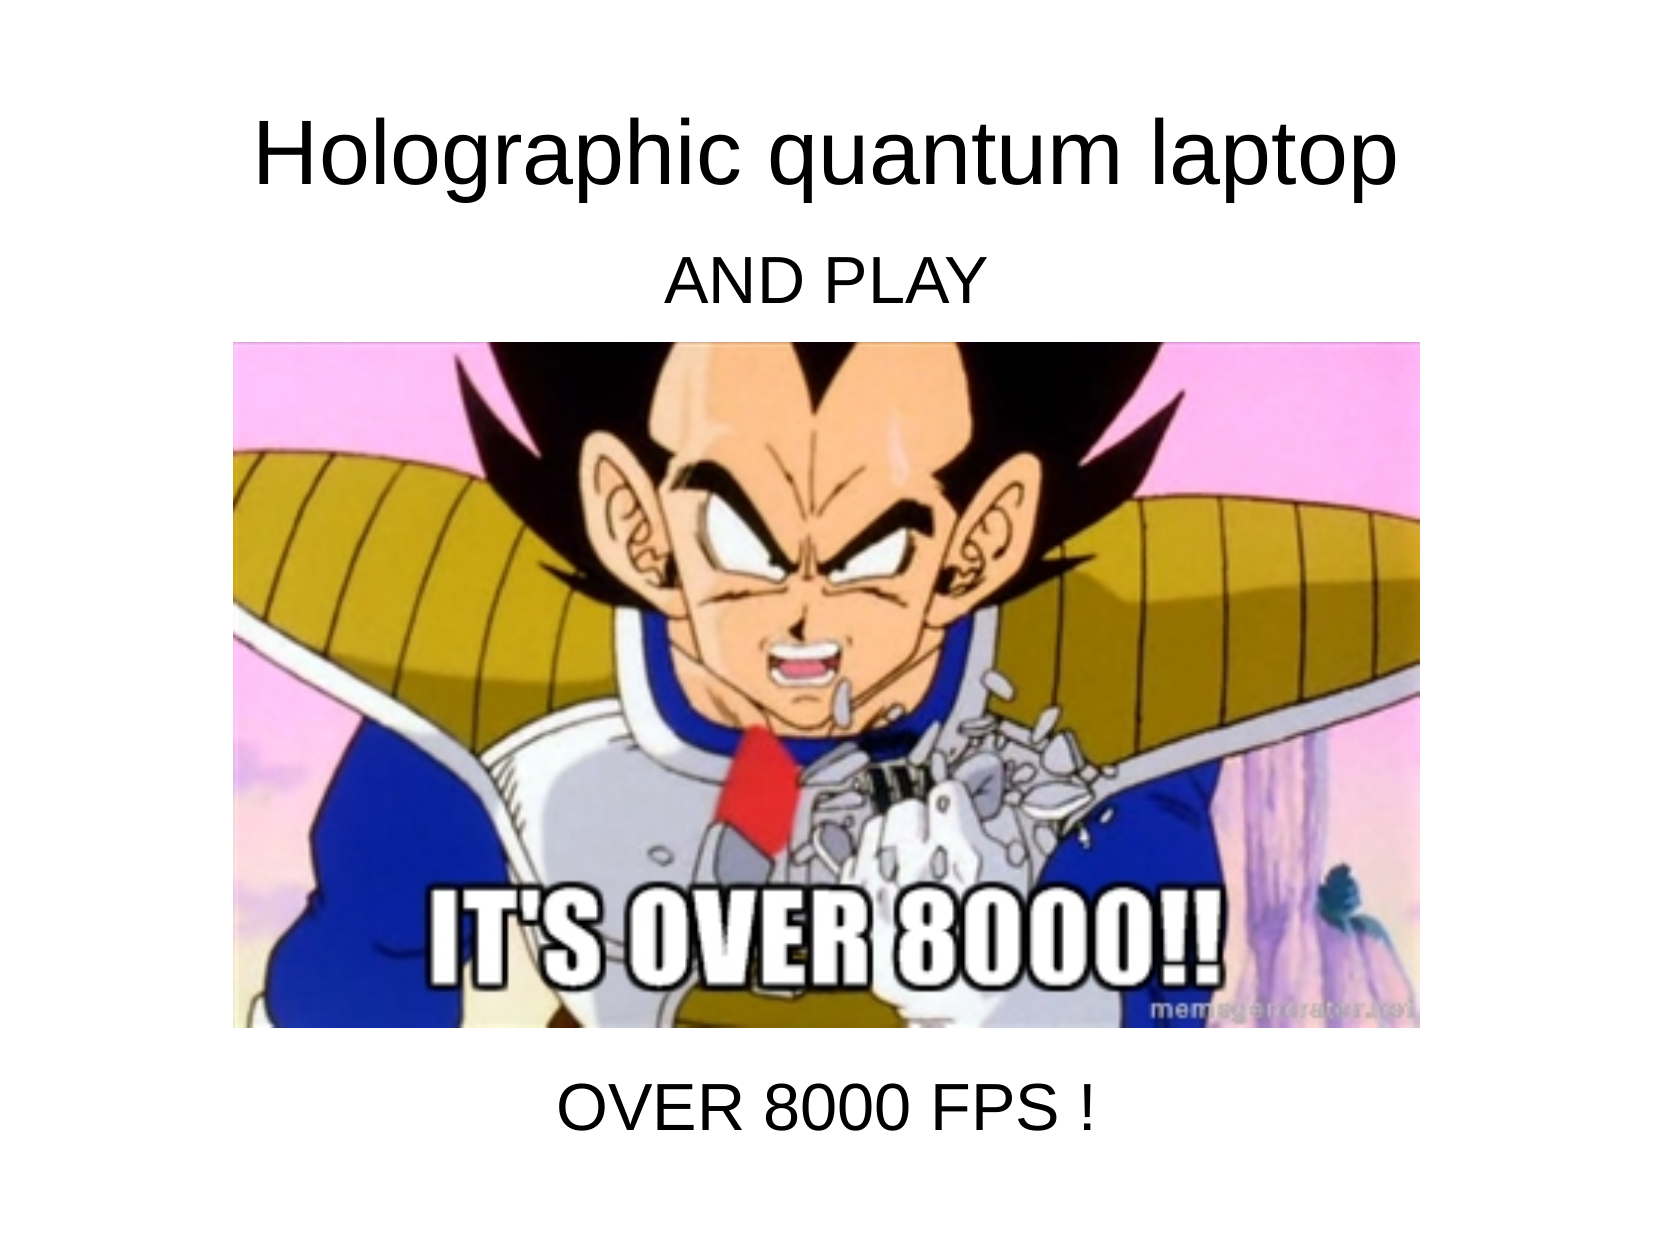

# Holographic quantum laptop
AND PLAY
OVER 8000 FPS !